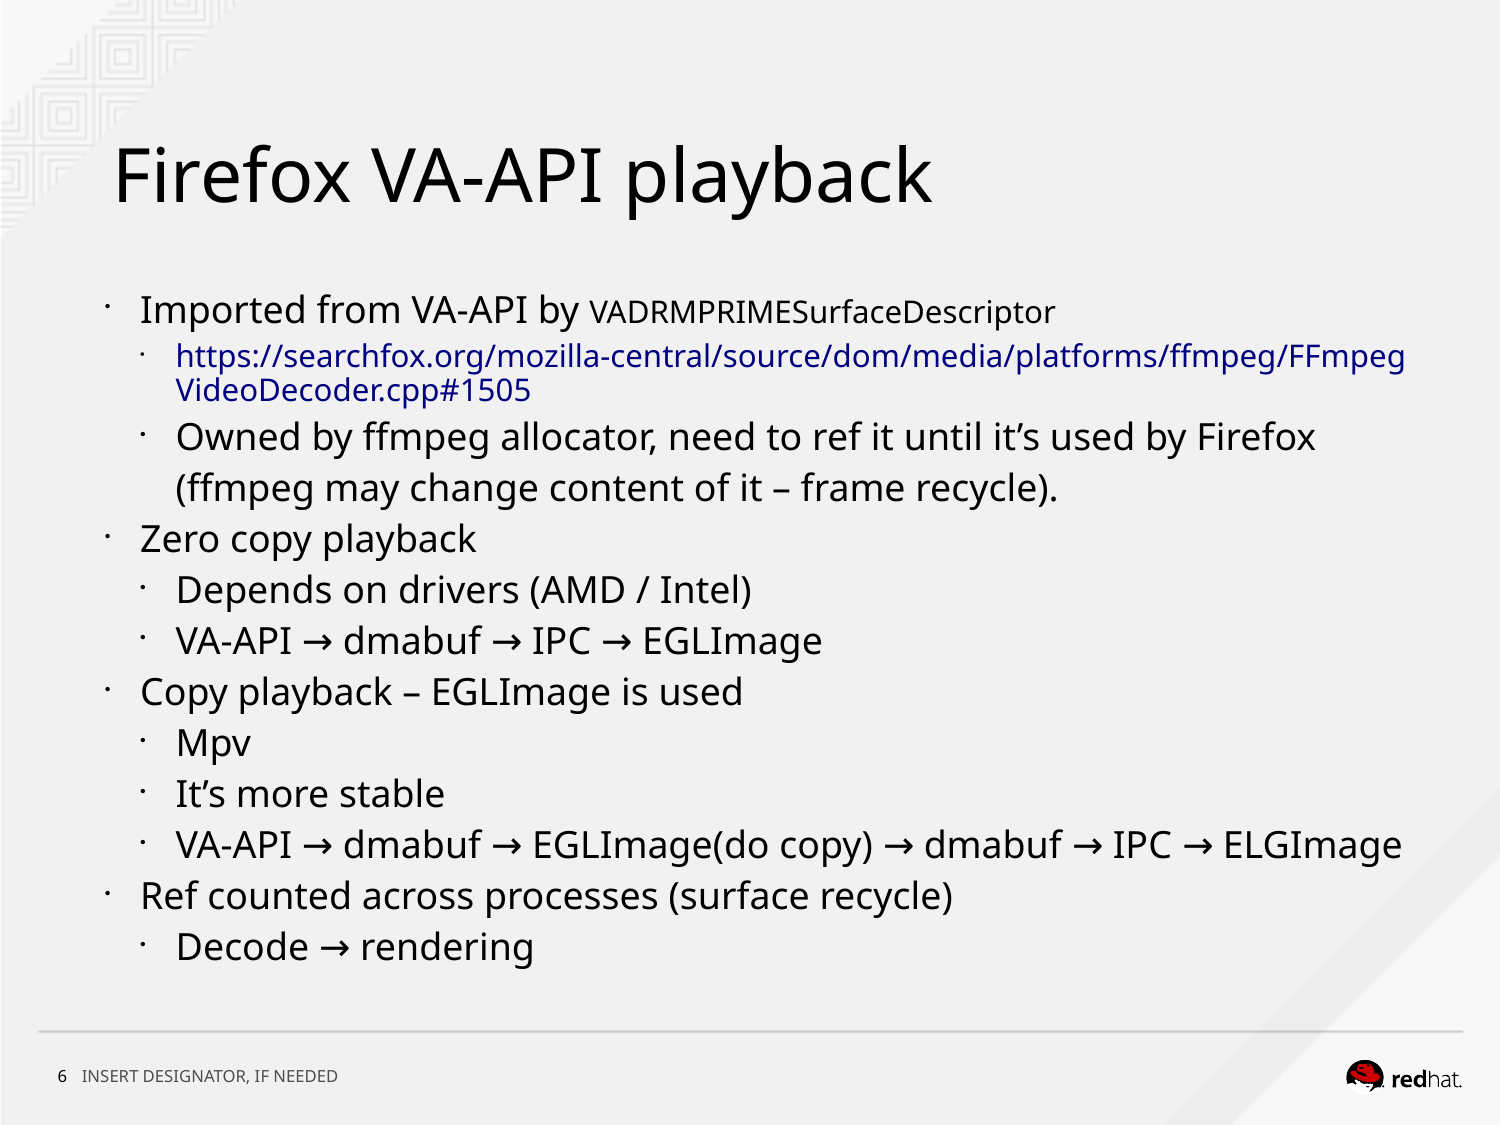

# Firefox VA-API playback
Imported from VA-API by VADRMPRIMESurfaceDescriptor
https://searchfox.org/mozilla-central/source/dom/media/platforms/ffmpeg/FFmpegVideoDecoder.cpp#1505
Owned by ffmpeg allocator, need to ref it until it’s used by Firefox
(ffmpeg may change content of it – frame recycle).
Zero copy playback
Depends on drivers (AMD / Intel)
VA-API → dmabuf → IPC → EGLImage
Copy playback – EGLImage is used
Mpv
It’s more stable
VA-API → dmabuf → EGLImage(do copy) → dmabuf → IPC → ELGImage
Ref counted across processes (surface recycle)
Decode → rendering
6
INSERT DESIGNATOR, IF NEEDED